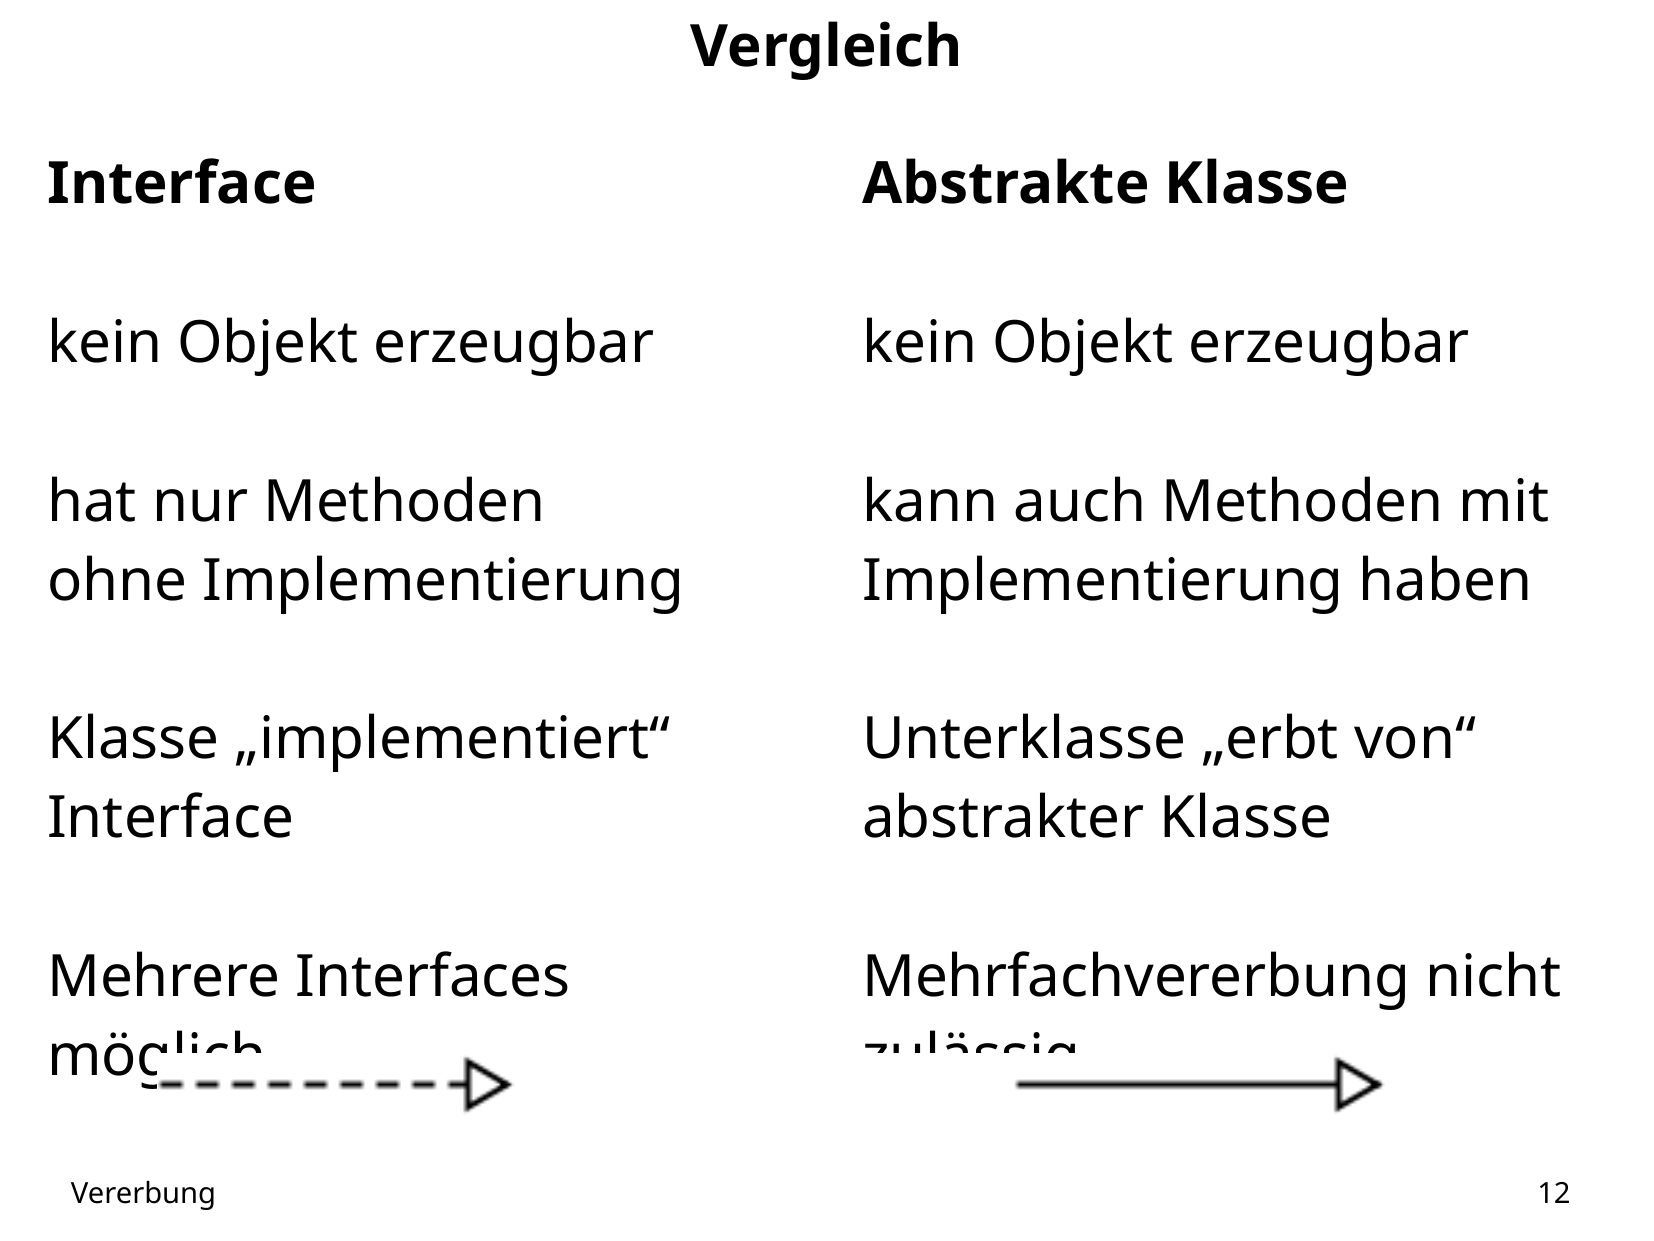

# Vergleich
Interface
kein Objekt erzeugbar
hat nur Methoden
ohne Implementierung
Klasse „implementiert“
Interface
Mehrere Interfaces
möglich
Abstrakte Klasse
kein Objekt erzeugbar
kann auch Methoden mit Implementierung haben
Unterklasse „erbt von“
abstrakter Klasse
Mehrfachvererbung nicht zulässig
Vererbung
12